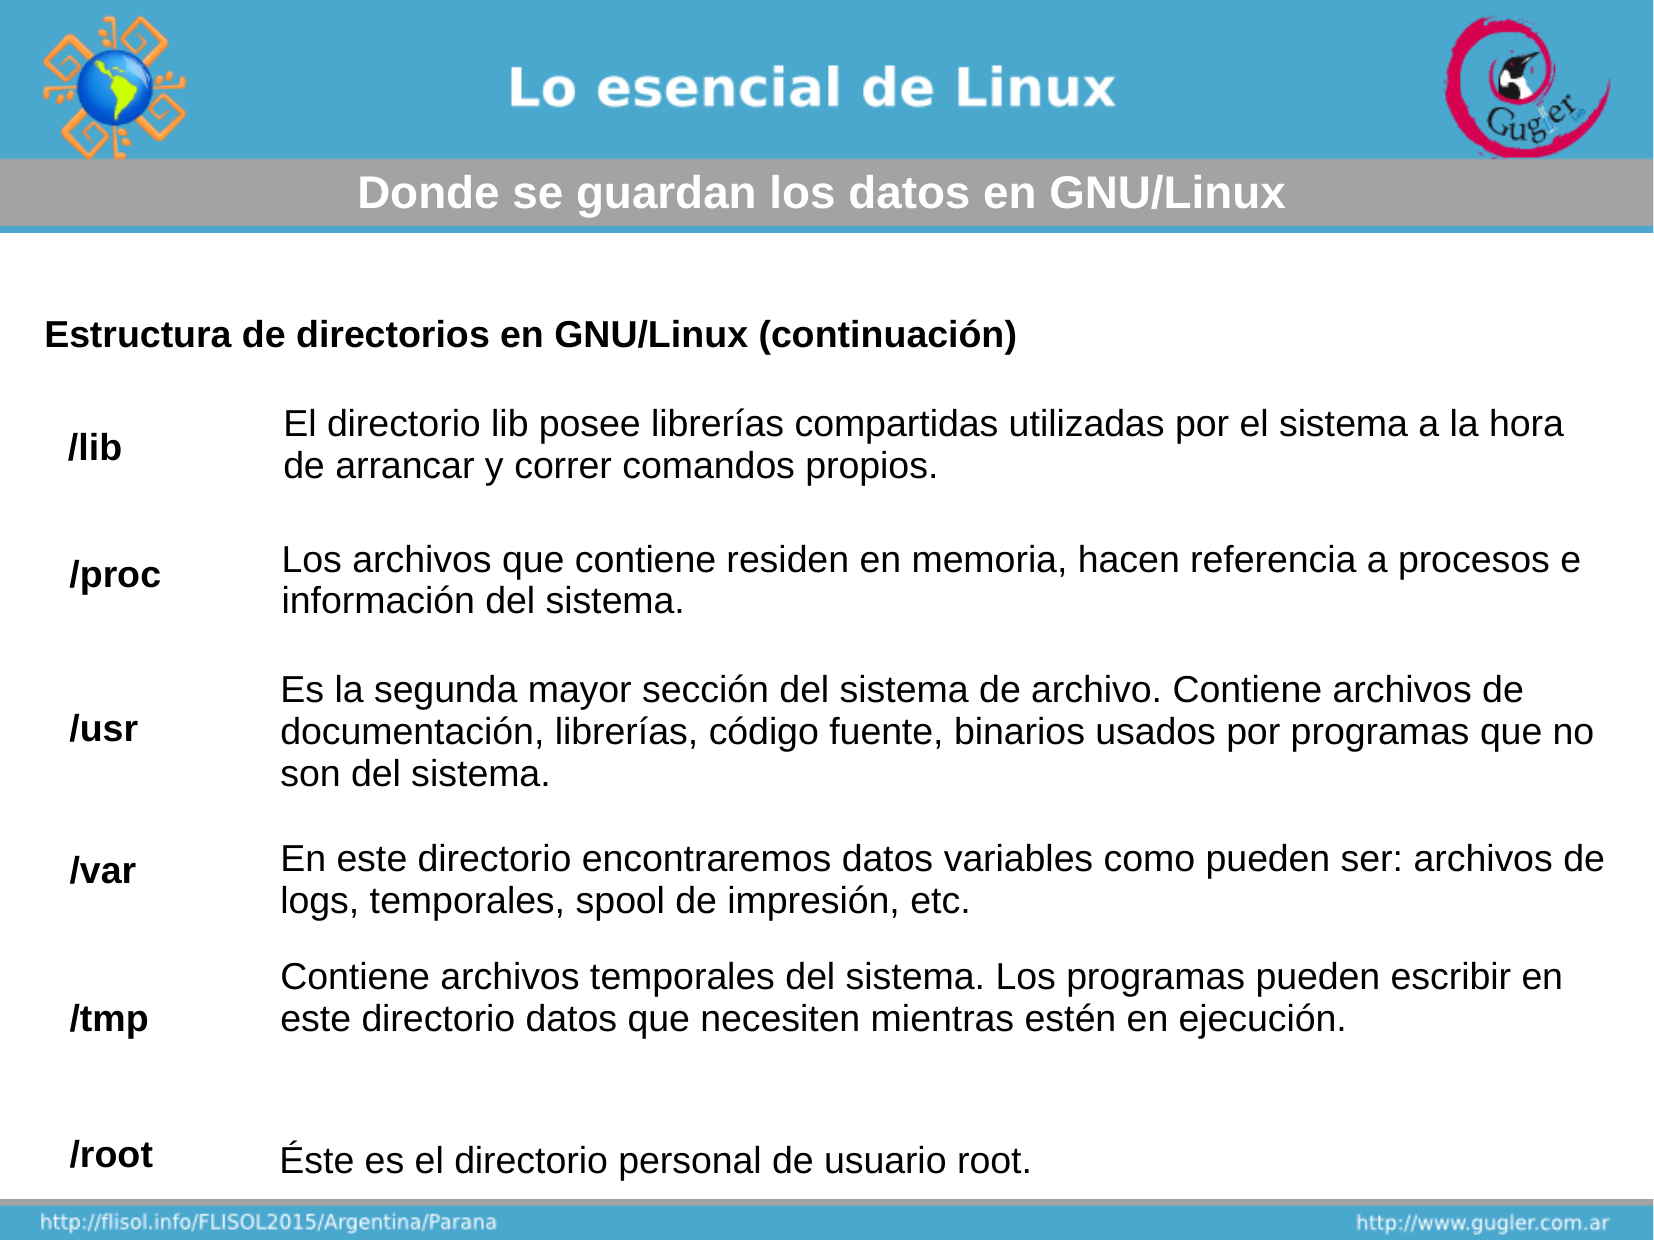

Donde se guardan los datos en GNU/Linux
Estructura de directorios en GNU/Linux (continuación)
El directorio lib posee librerías compartidas utilizadas por el sistema a la hora de arrancar y correr comandos propios.
/lib
Los archivos que contiene residen en memoria, hacen referencia a procesos e información del sistema.
/proc
Es la segunda mayor sección del sistema de archivo. Contiene archivos de documentación, librerías, código fuente, binarios usados por programas que no son del sistema.
/usr
En este directorio encontraremos datos variables como pueden ser: archivos de logs, temporales, spool de impresión, etc.
/var
Contiene archivos temporales del sistema. Los programas pueden escribir en este directorio datos que necesiten mientras estén en ejecución.
/tmp
/root
Éste es el directorio personal de usuario root.